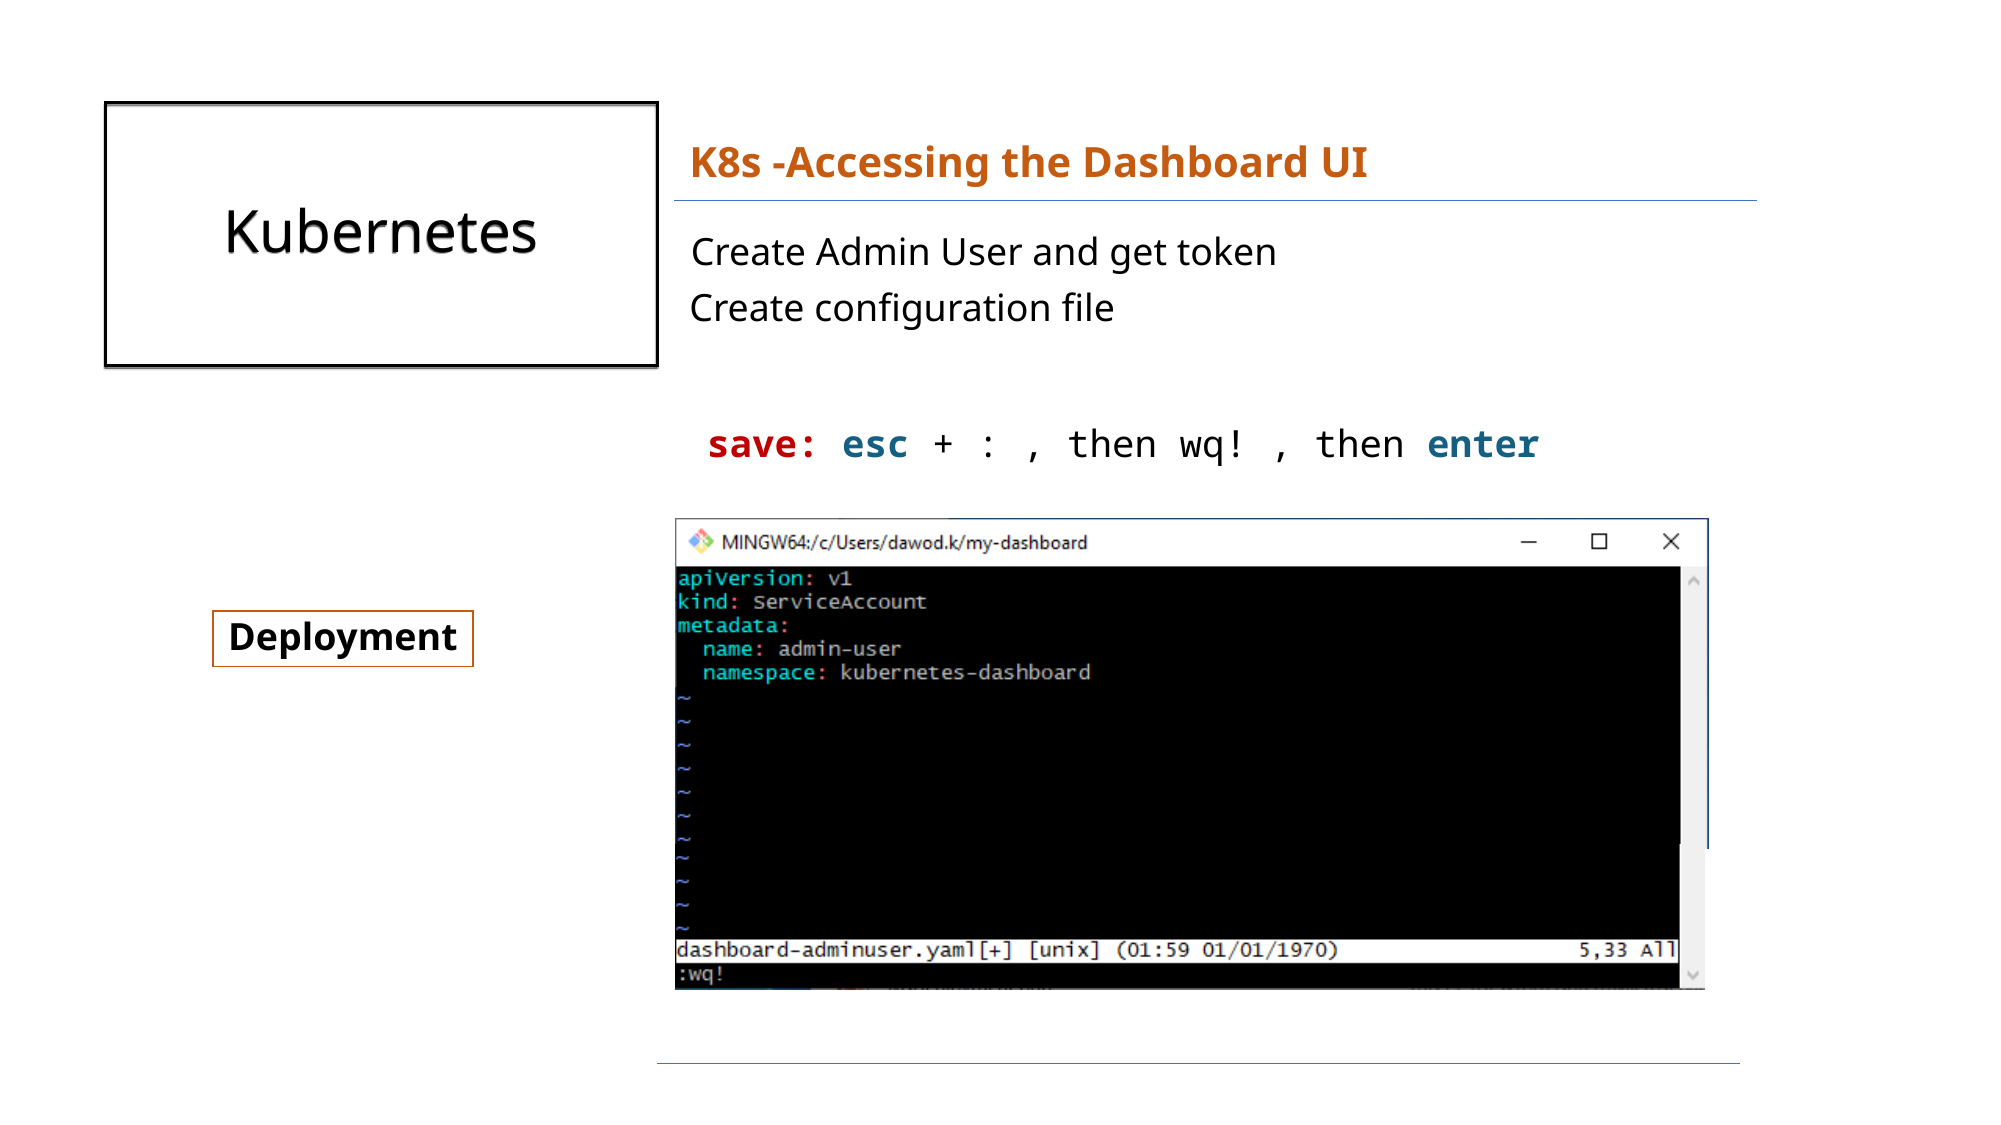

# Kubernetes
K8s -Accessing the Dashboard UI
Create Admin User and get token
Create configuration file
save: esc + : , then wq! , then enter
Deployment